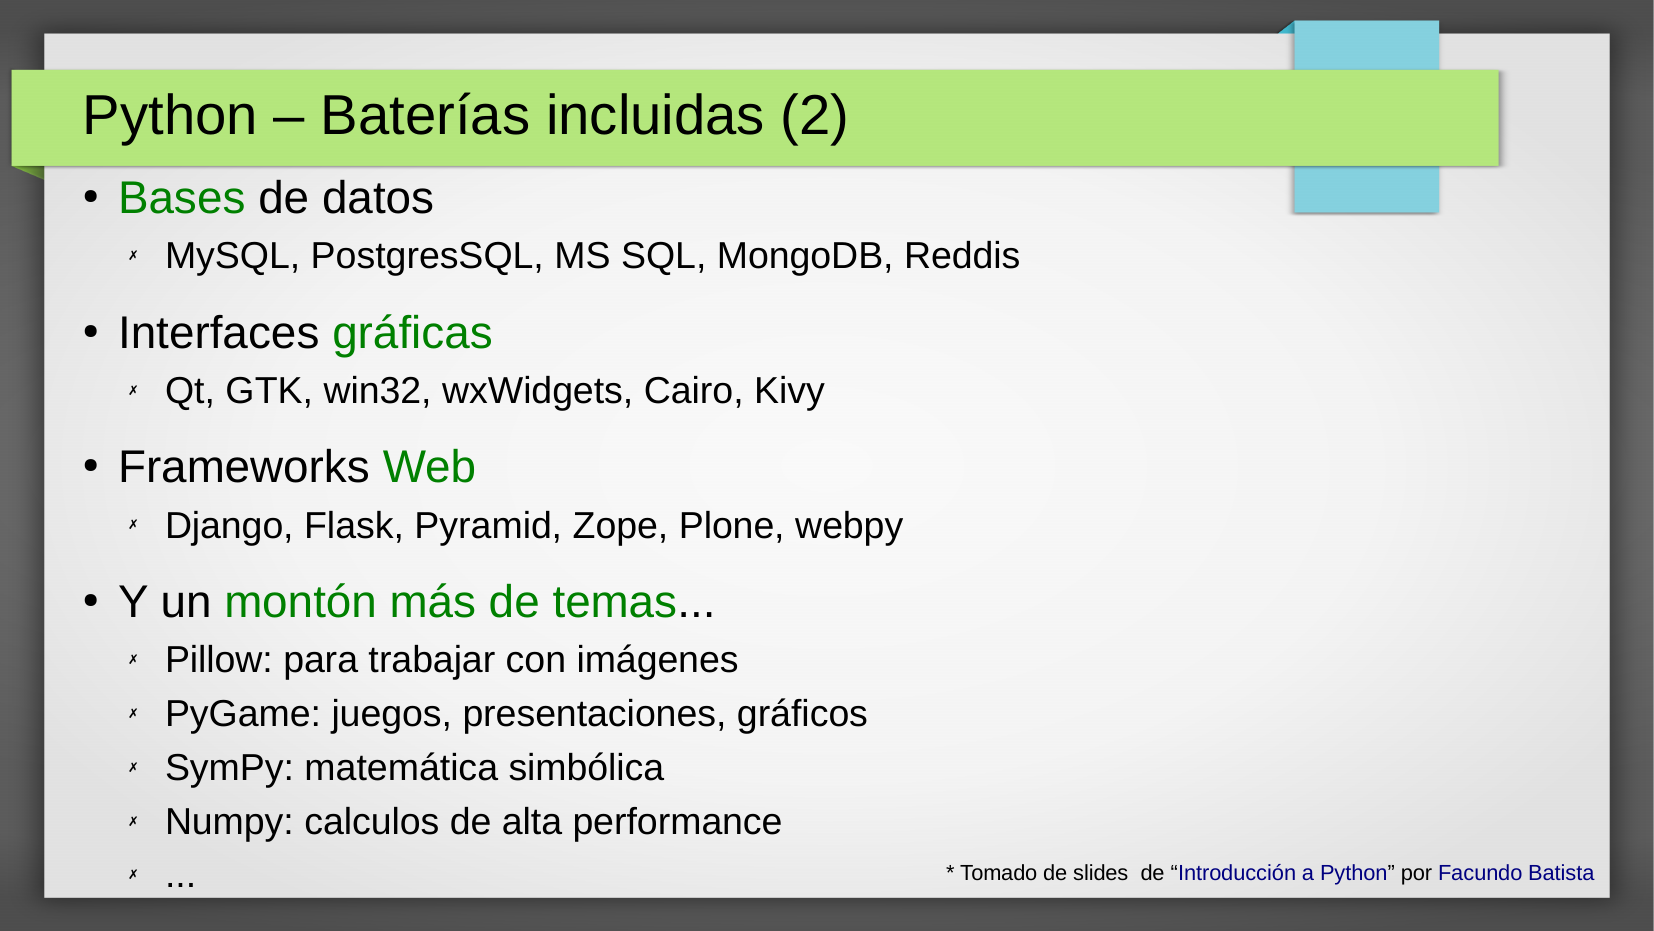

Python – Baterías incluidas (2)
# Bases de datos
MySQL, PostgresSQL, MS SQL, MongoDB, Reddis
Interfaces gráficas
Qt, GTK, win32, wxWidgets, Cairo, Kivy
Frameworks Web
Django, Flask, Pyramid, Zope, Plone, webpy
Y un montón más de temas...
Pillow: para trabajar con imágenes
PyGame: juegos, presentaciones, gráficos
SymPy: matemática simbólica
Numpy: calculos de alta performance
...
* Tomado de slides de “Introducción a Python” por Facundo Batista